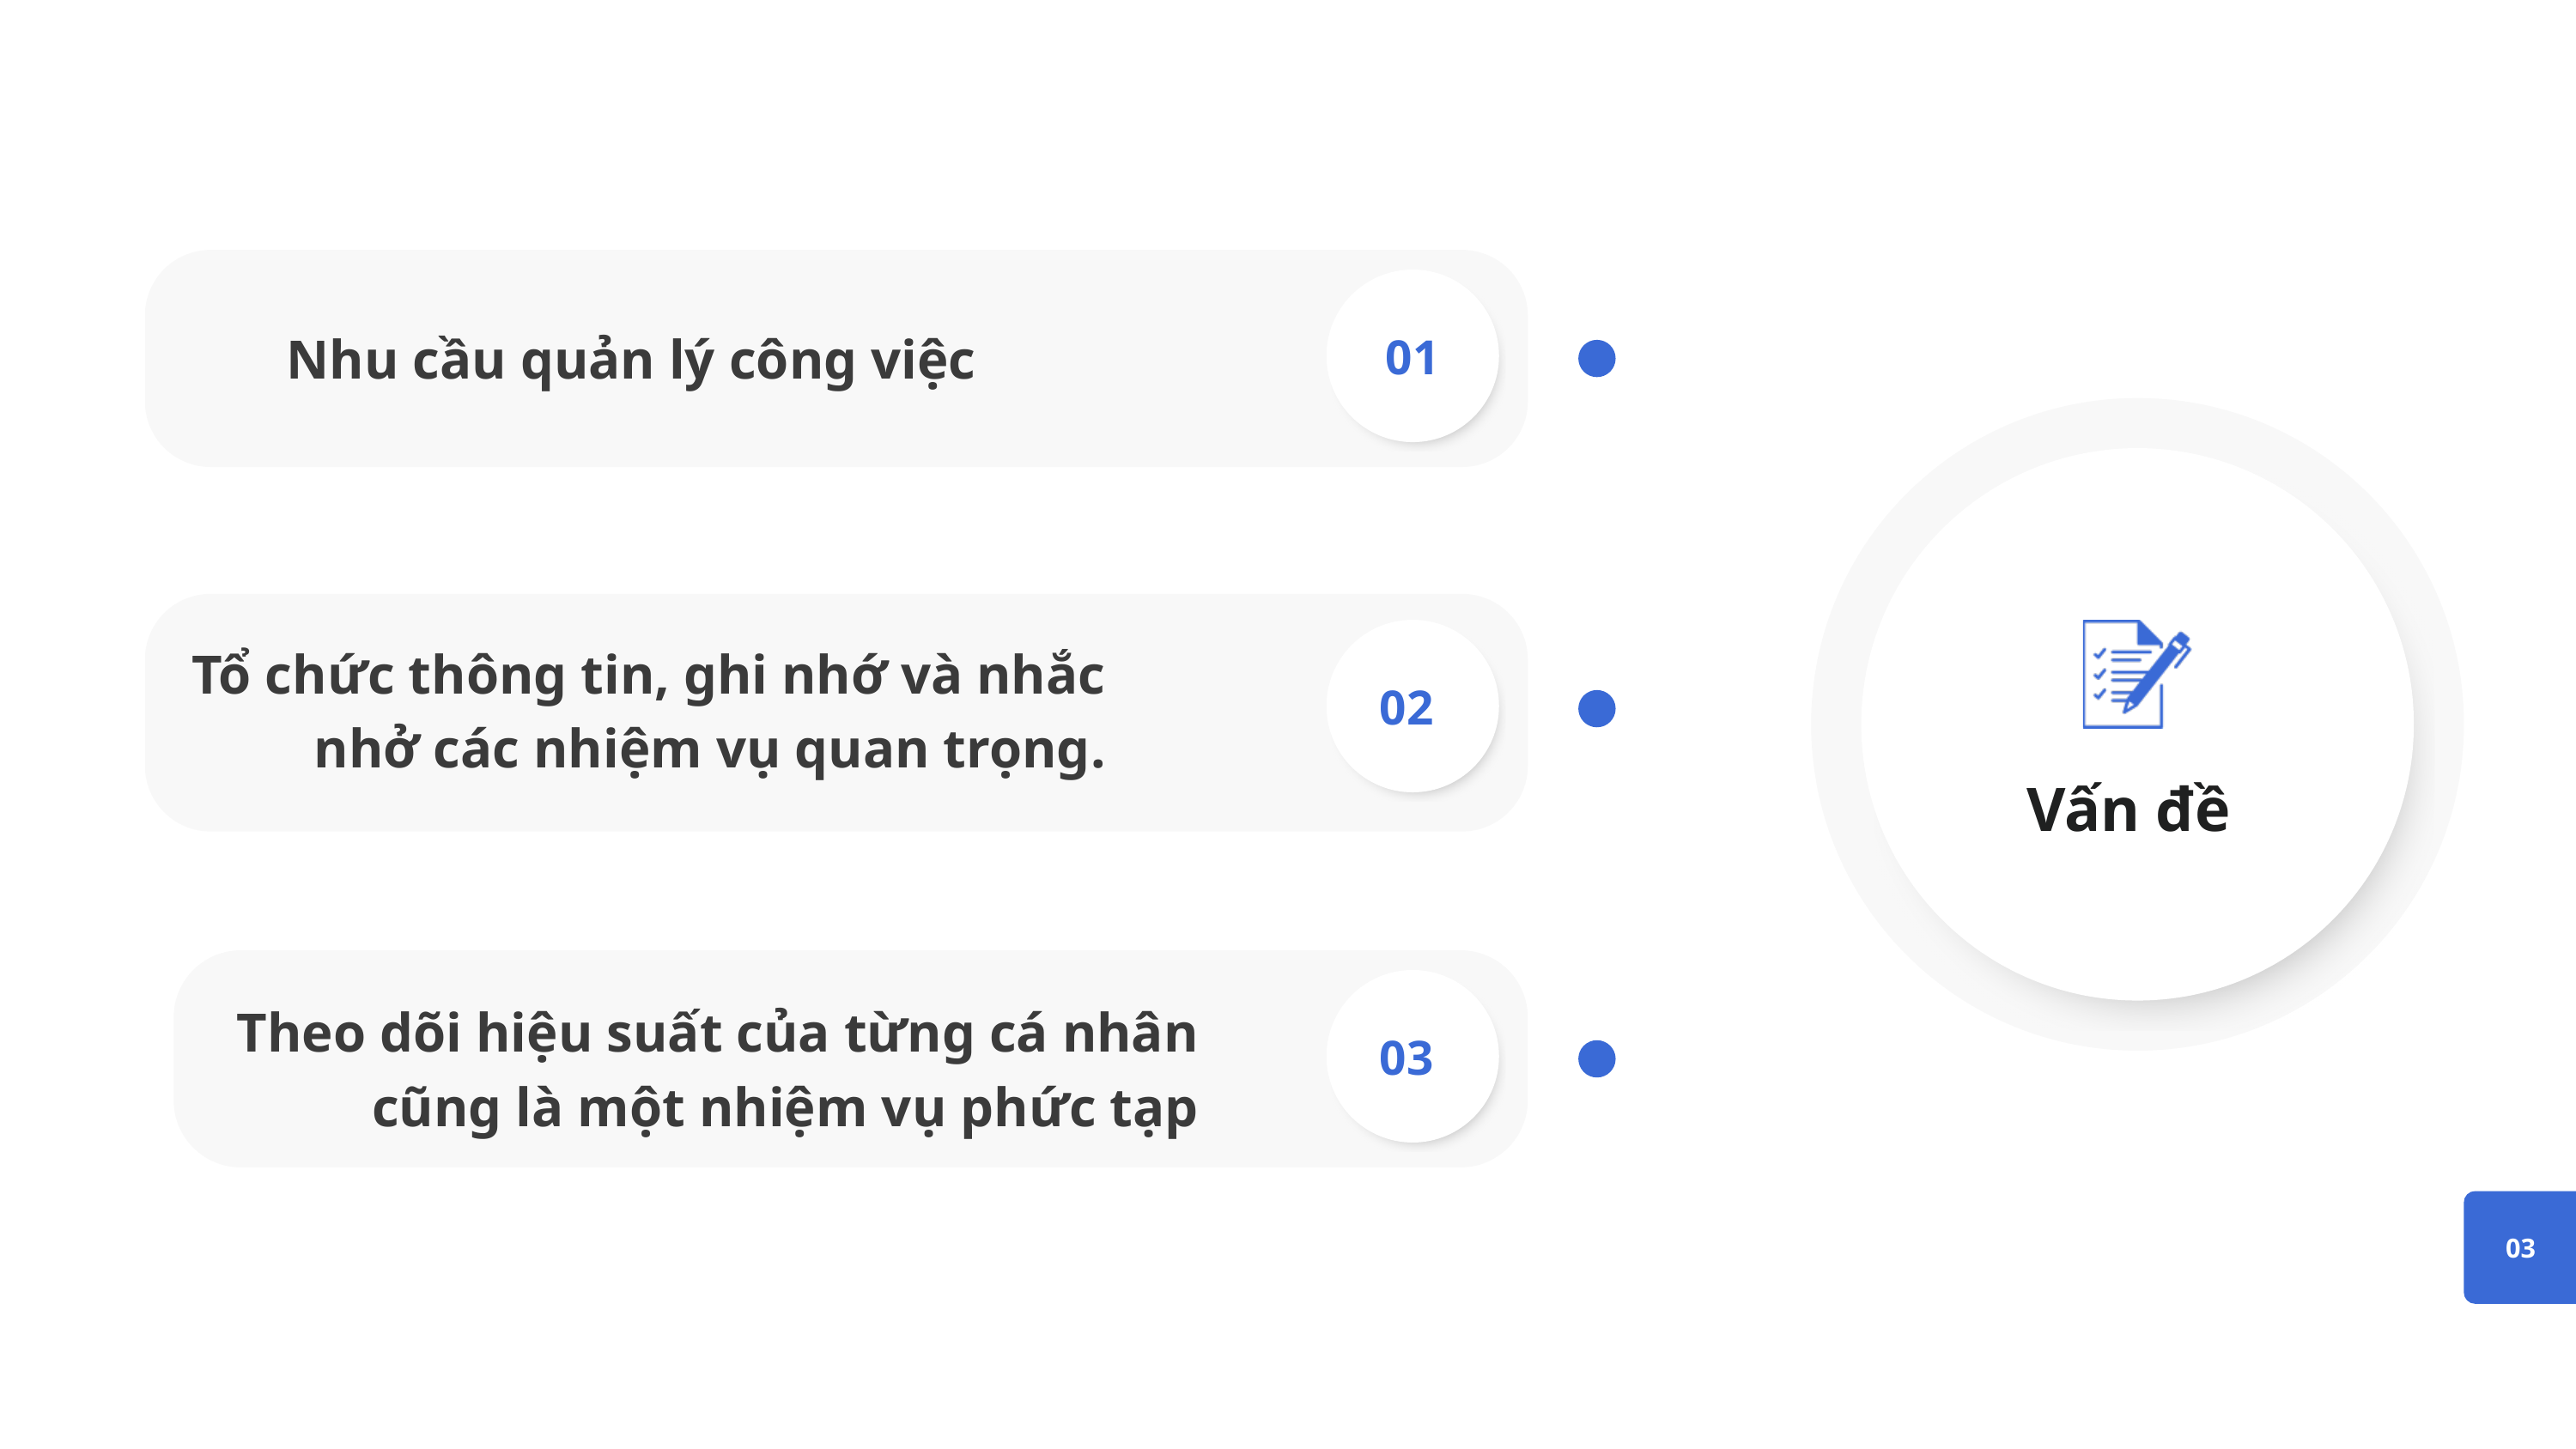

Nhu cầu quản lý công việc
01
Tổ chức thông tin, ghi nhớ và nhắc nhở các nhiệm vụ quan trọng.
02
Vấn đề
 Theo dõi hiệu suất của từng cá nhân cũng là một nhiệm vụ phức tạp
03
03